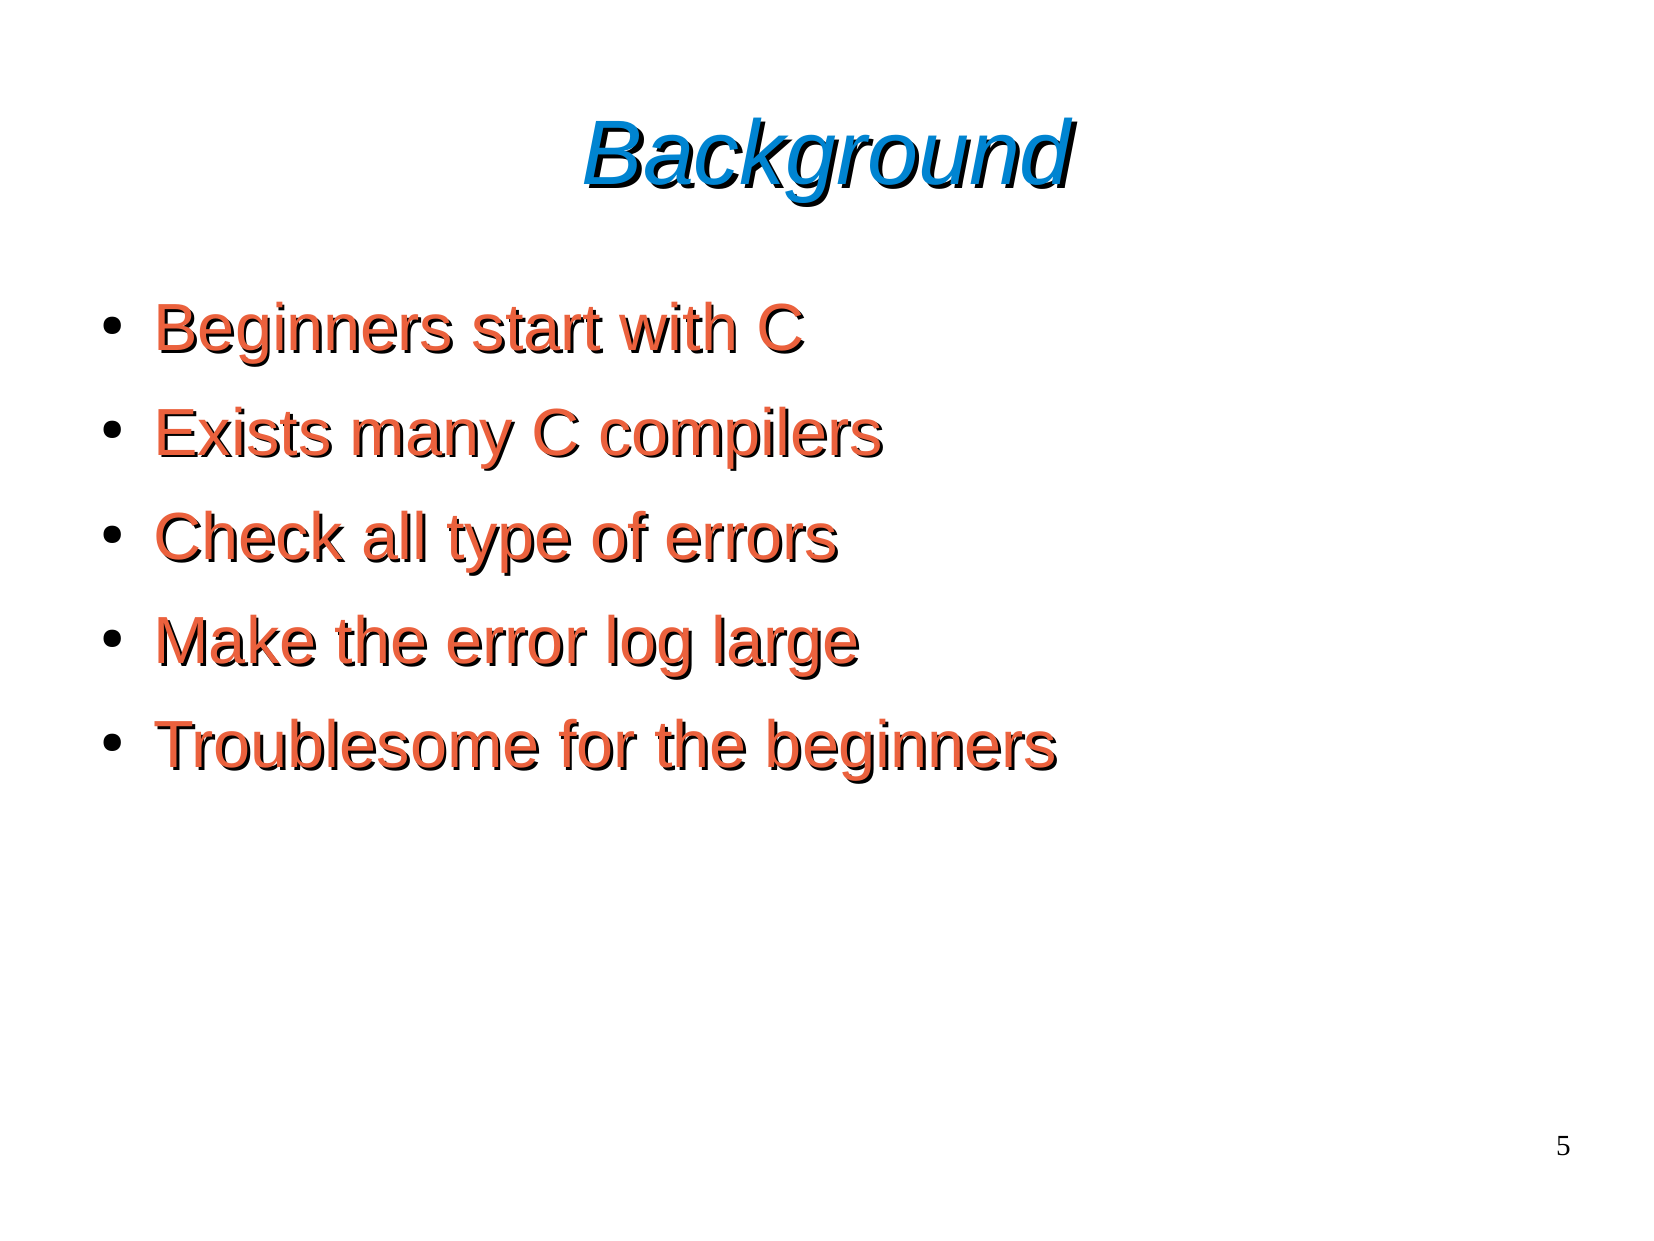

# Background
Beginners start with C
Exists many C compilers
Check all type of errors
Make the error log large
Troublesome for the beginners
5